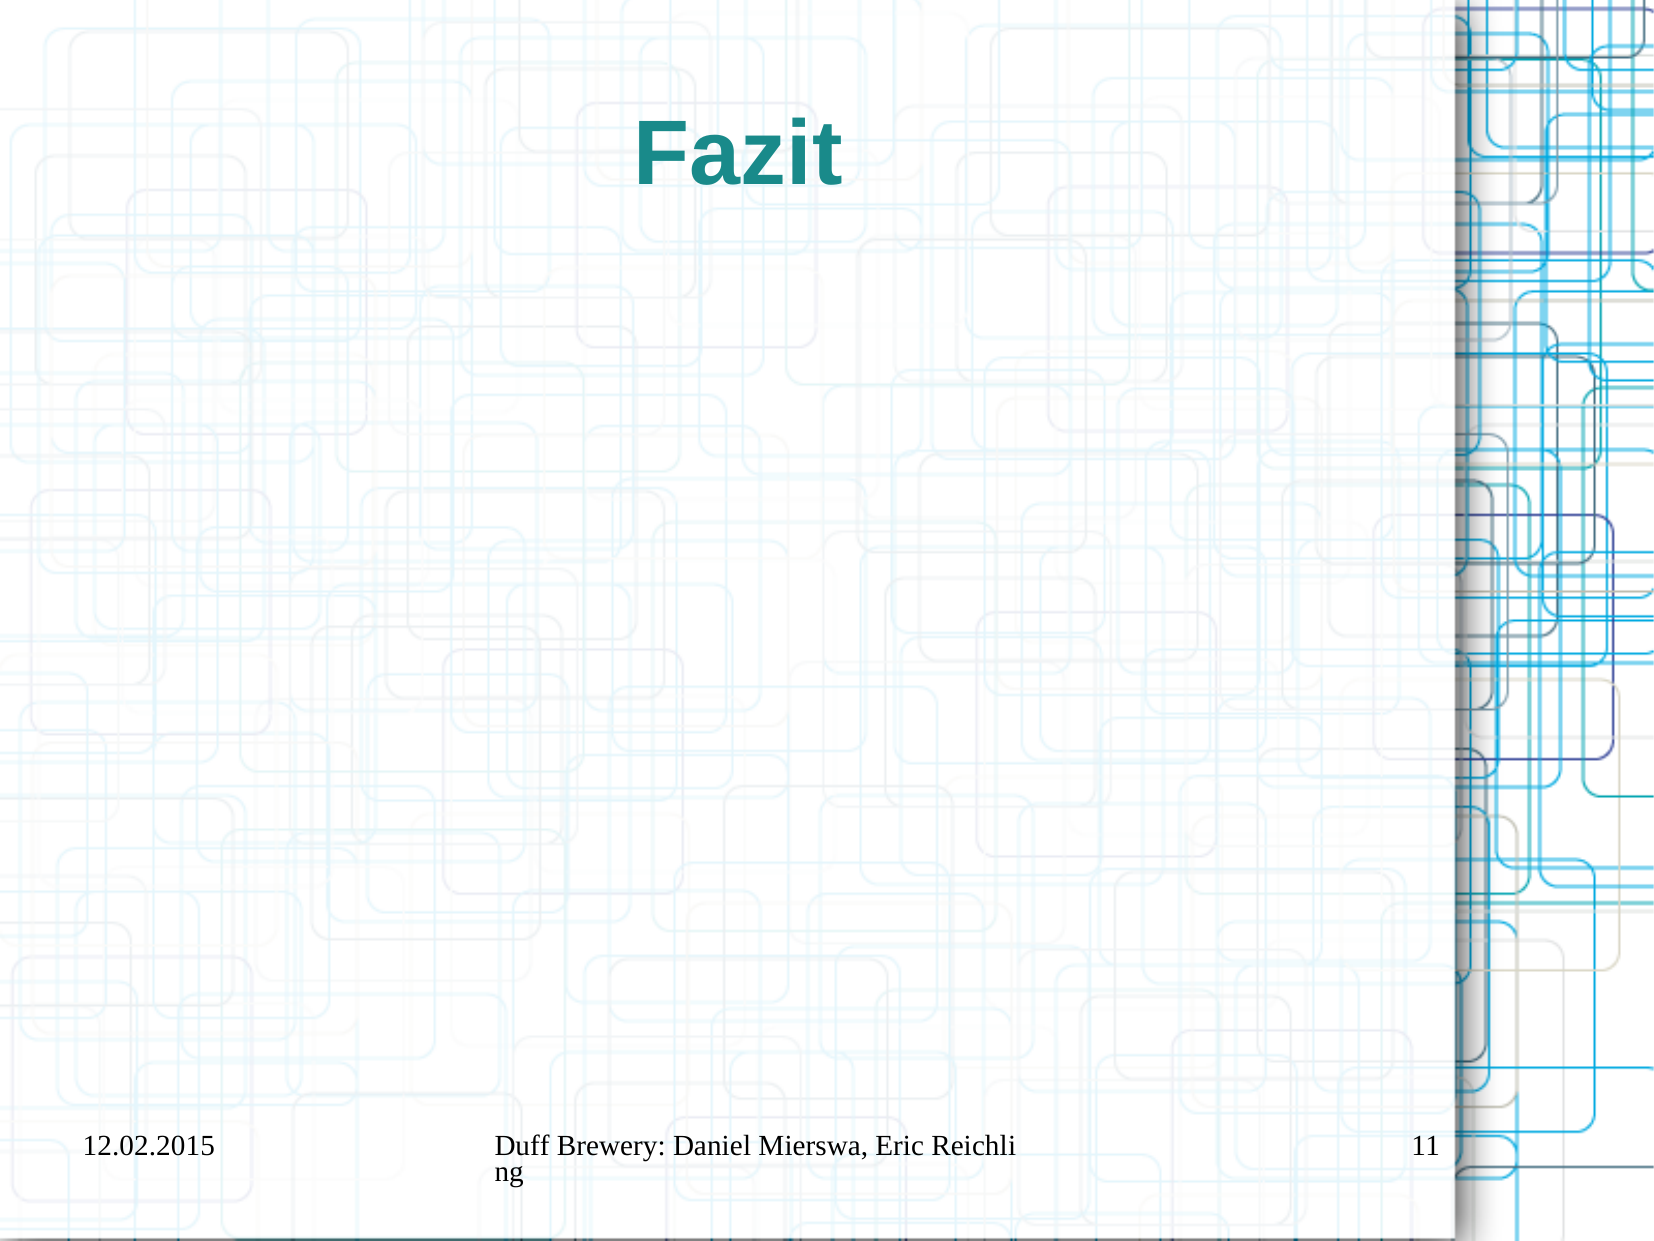

# Fazit
12.02.2015
Duff Brewery: Daniel Mierswa, Eric Reichling
11